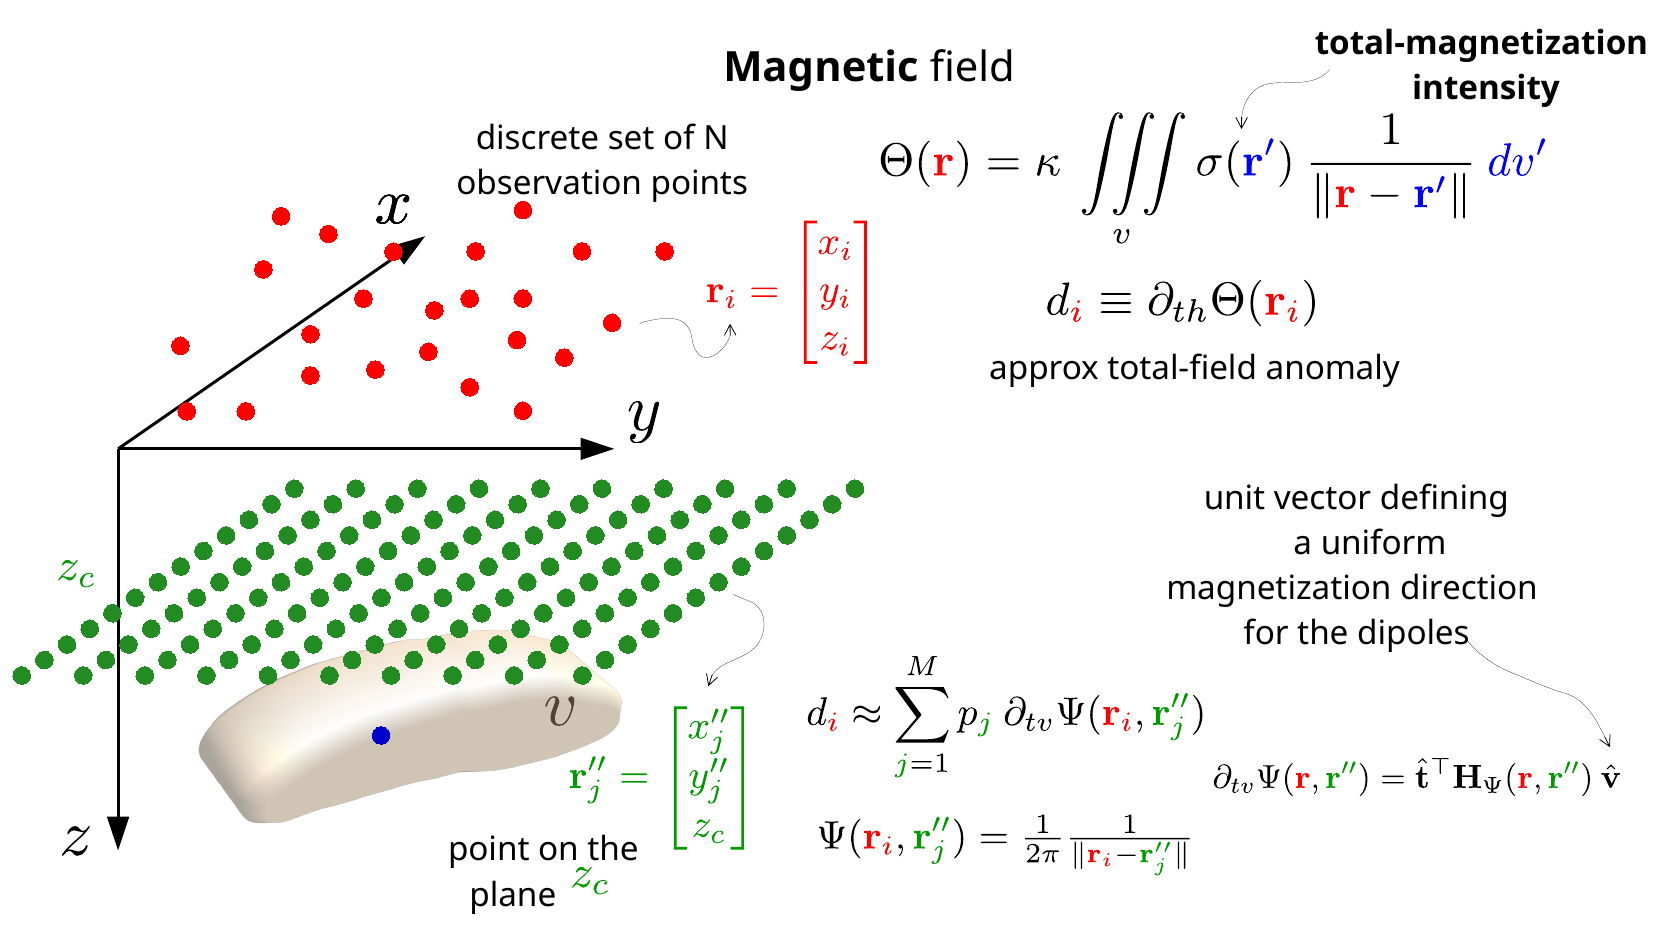

total-magnetization
intensity
Magnetic field
discrete set of N observation points
approx total-field anomaly
unit vector defining
 a uniform magnetization direction
for the dipoles
point on the
 plane